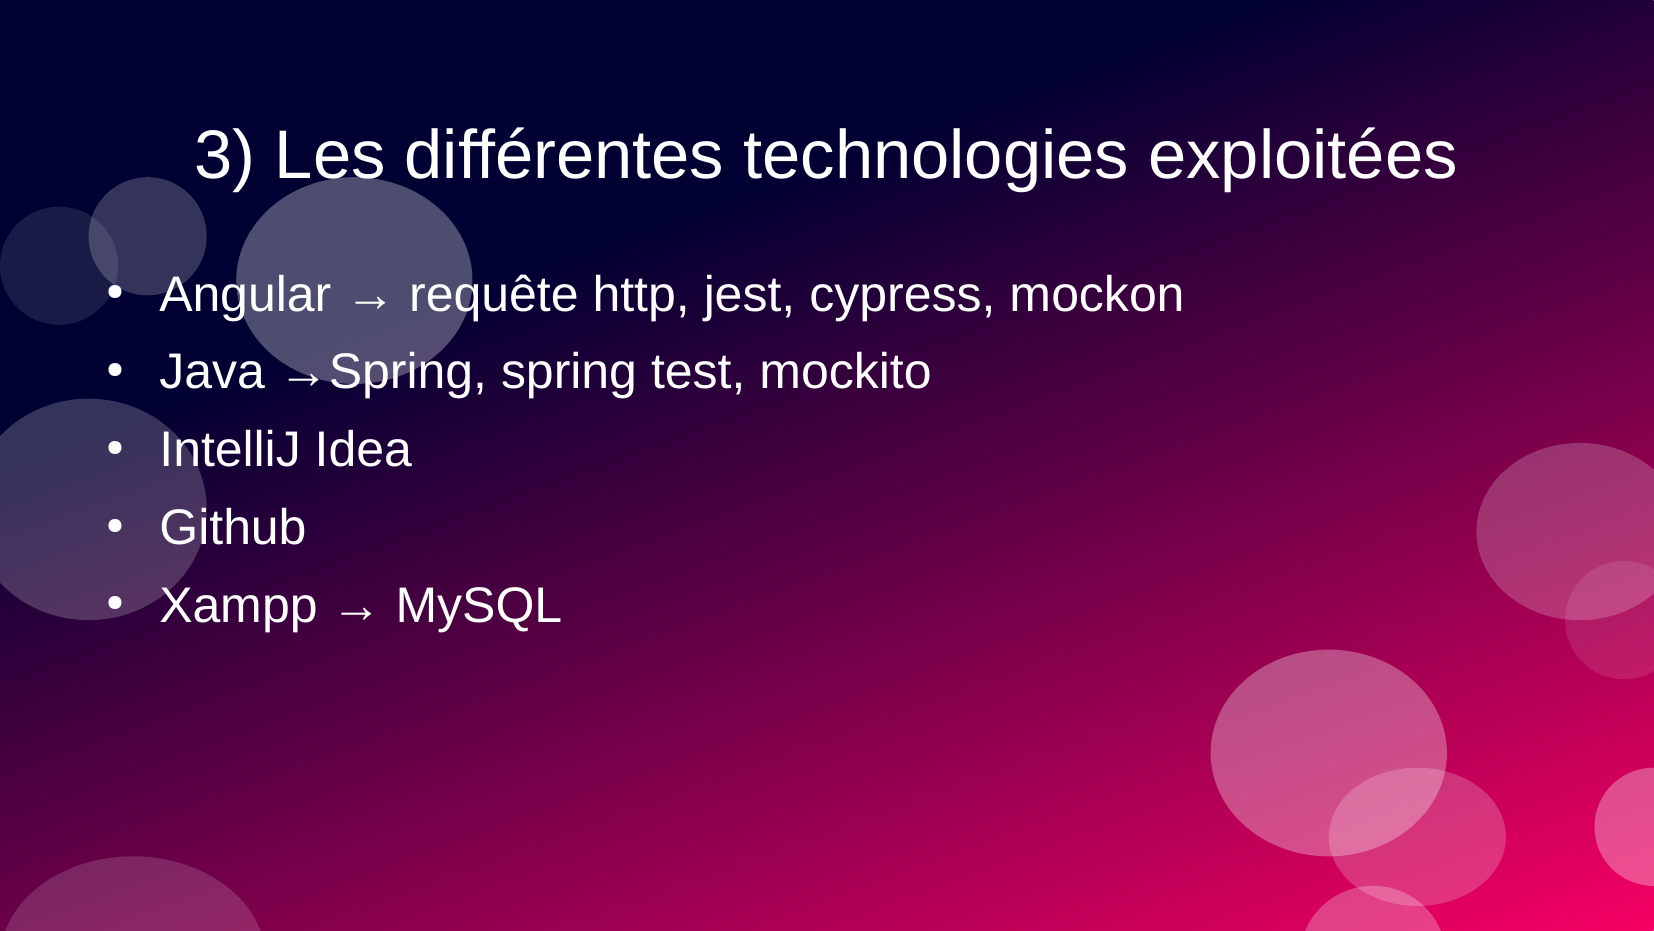

# 3) Les différentes technologies exploitées
Angular → requête http, jest, cypress, mockon
Java →Spring, spring test, mockito
IntelliJ Idea
Github
Xampp → MySQL